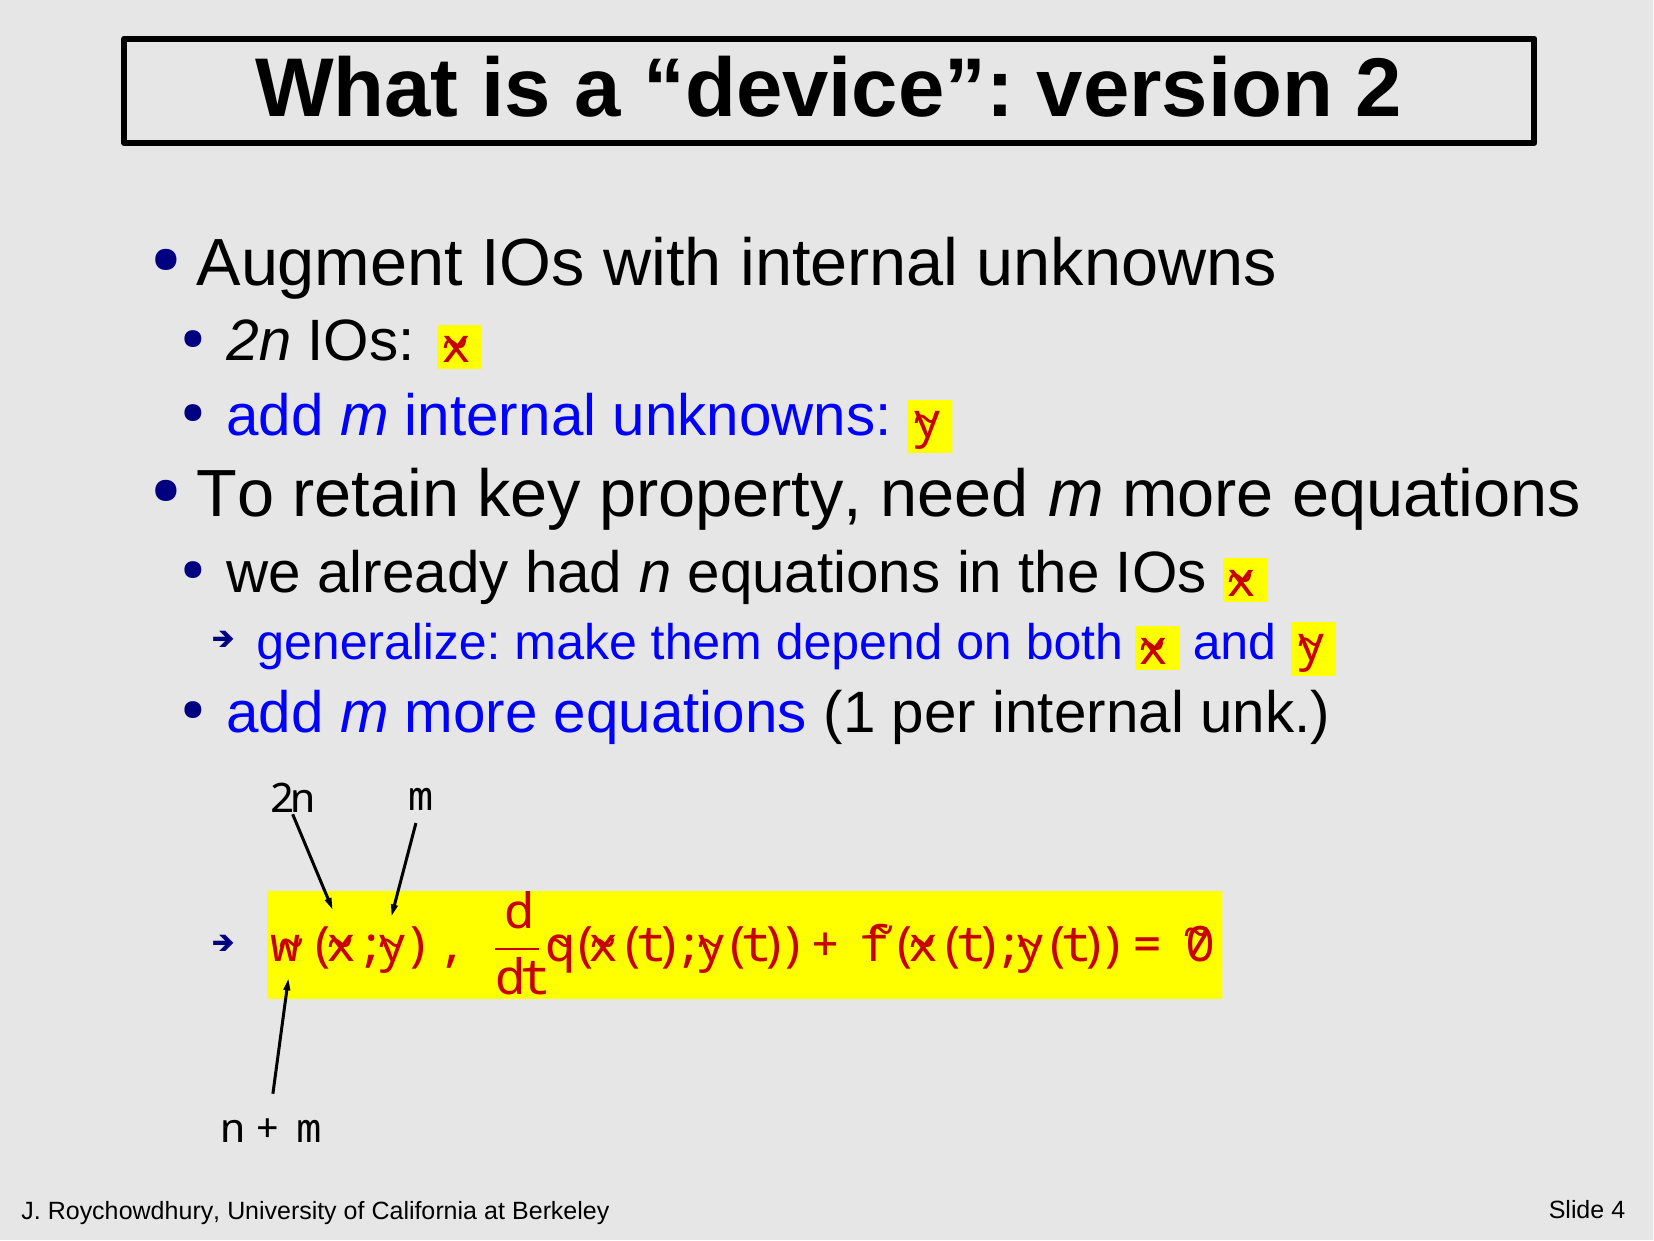

# What is a “device”: version 2
Augment IOs with internal unknowns
2n IOs:
add m internal unknowns:
To retain key property, need m more equations
we already had n equations in the IOs
generalize: make them depend on both and
add m more equations (1 per internal unk.)